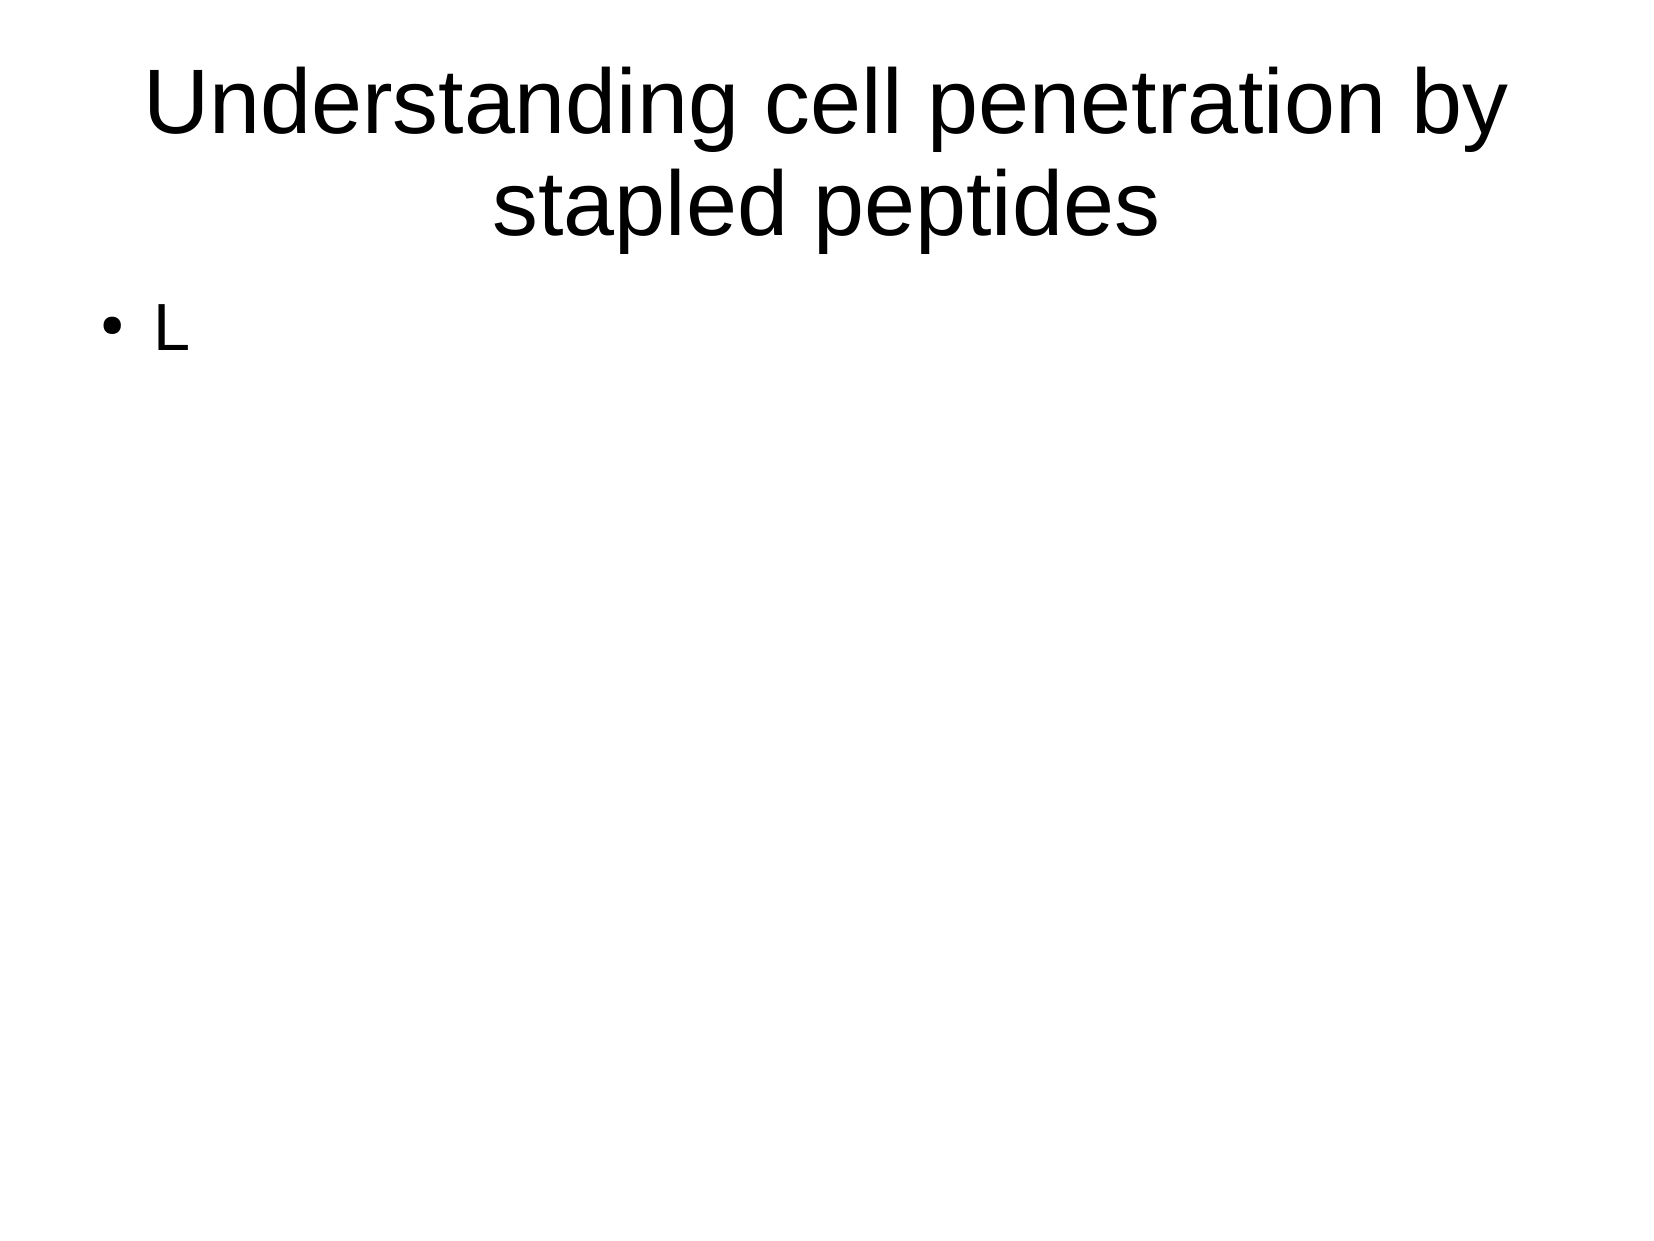

# Understanding cell penetration by stapled peptides
L